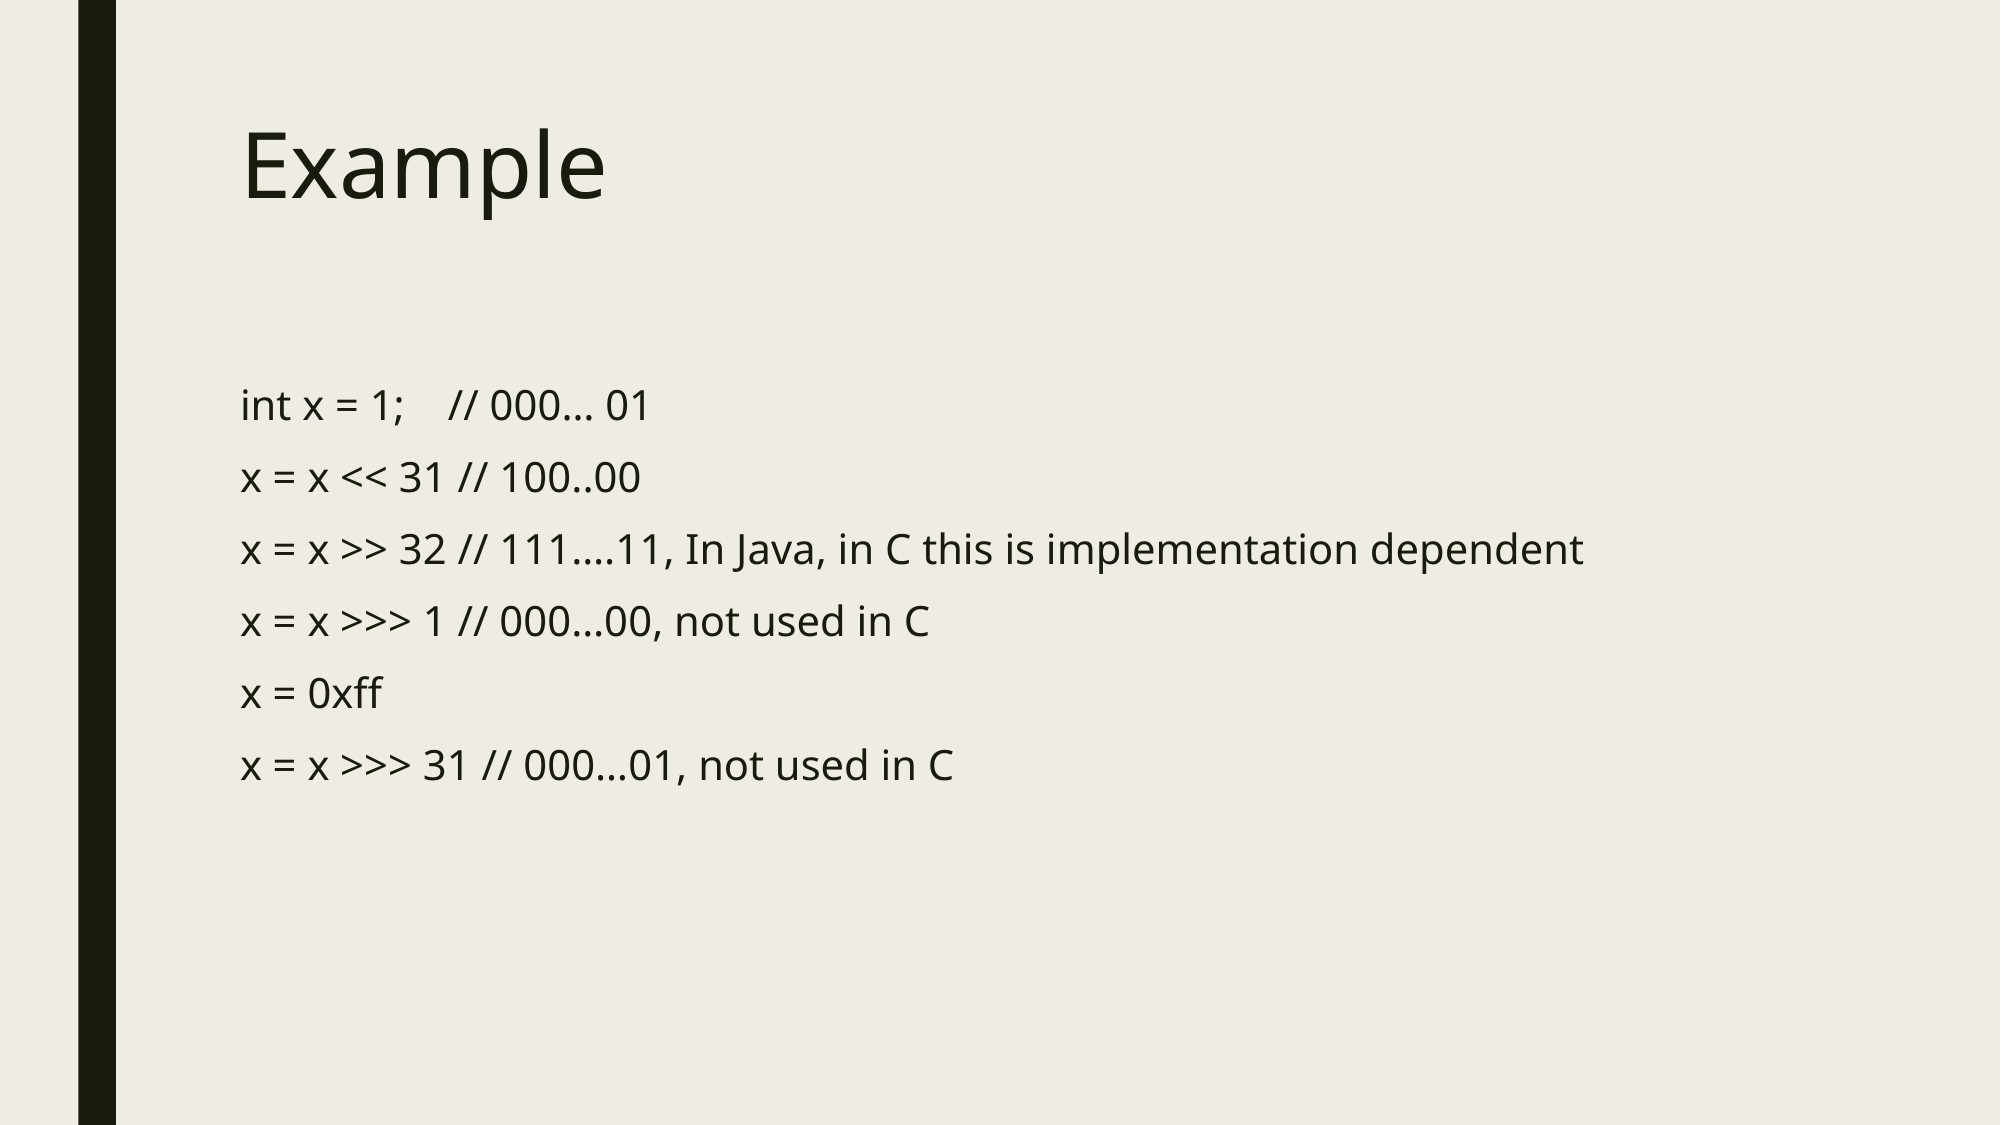

# Example
int x = 1; // 000… 01
x = x << 31 // 100..00
x = x >> 32 // 111….11, In Java, in C this is implementation dependent
x = x >>> 1 // 000…00, not used in C
x = 0xff
x = x >>> 31 // 000…01, not used in C